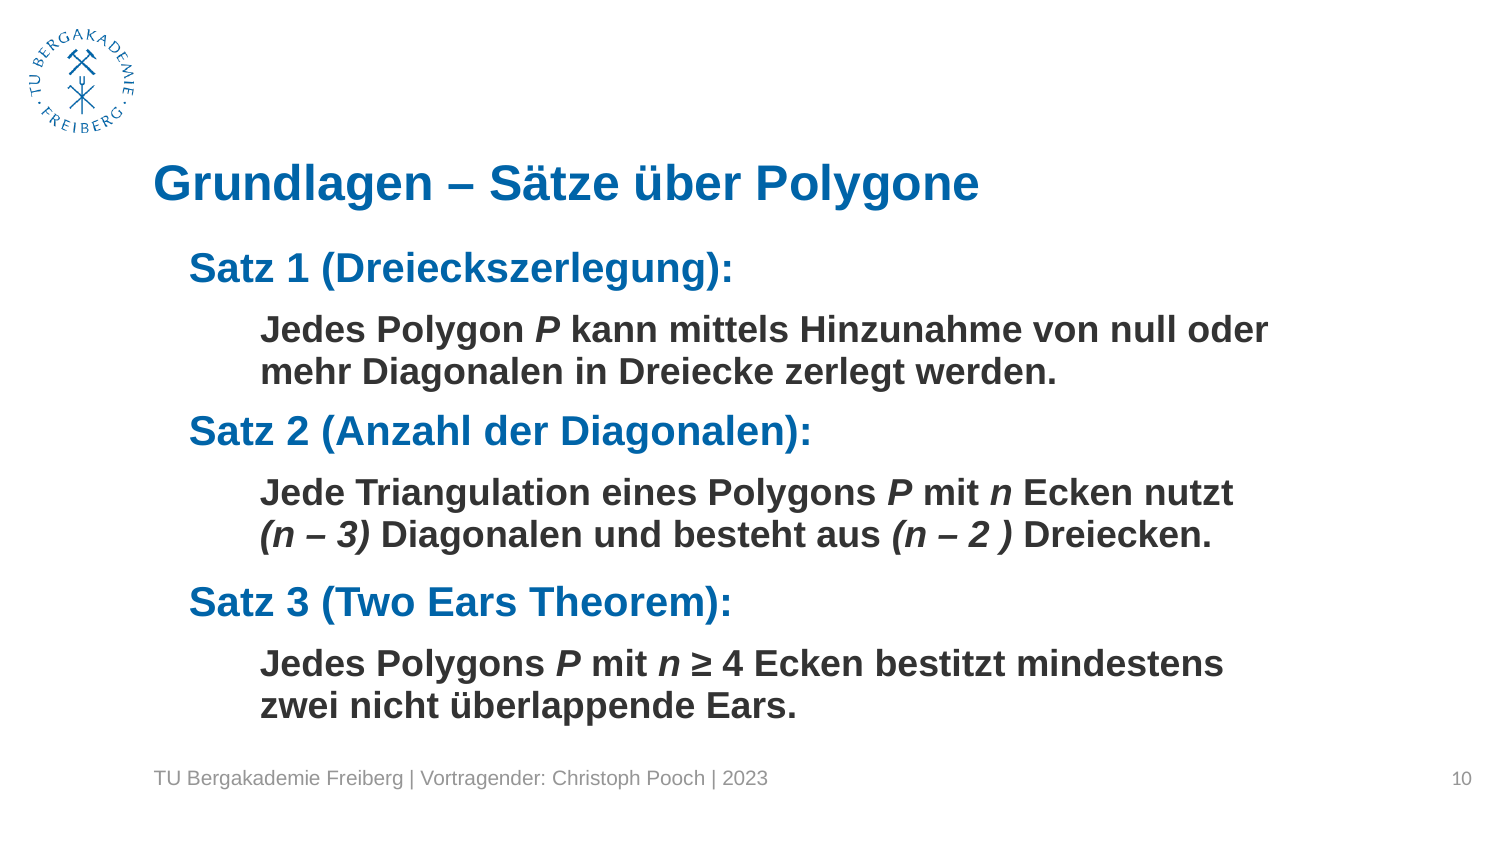

# Grundlagen – Sätze über Polygone
Satz 1 (Dreieckszerlegung):
Jedes Polygon P kann mittels Hinzunahme von null oder mehr Diagonalen in Dreiecke zerlegt werden.
Satz 2 (Anzahl der Diagonalen):
Jede Triangulation eines Polygons P mit n Ecken nutzt (n – 3) Diagonalen und besteht aus (n – 2 ) Dreiecken.
Satz 3 (Two Ears Theorem):
Jedes Polygons P mit n ≥ 4 Ecken bestitzt mindestens zwei nicht überlappende Ears.
TU Bergakademie Freiberg | Vortragender: Christoph Pooch | 2023